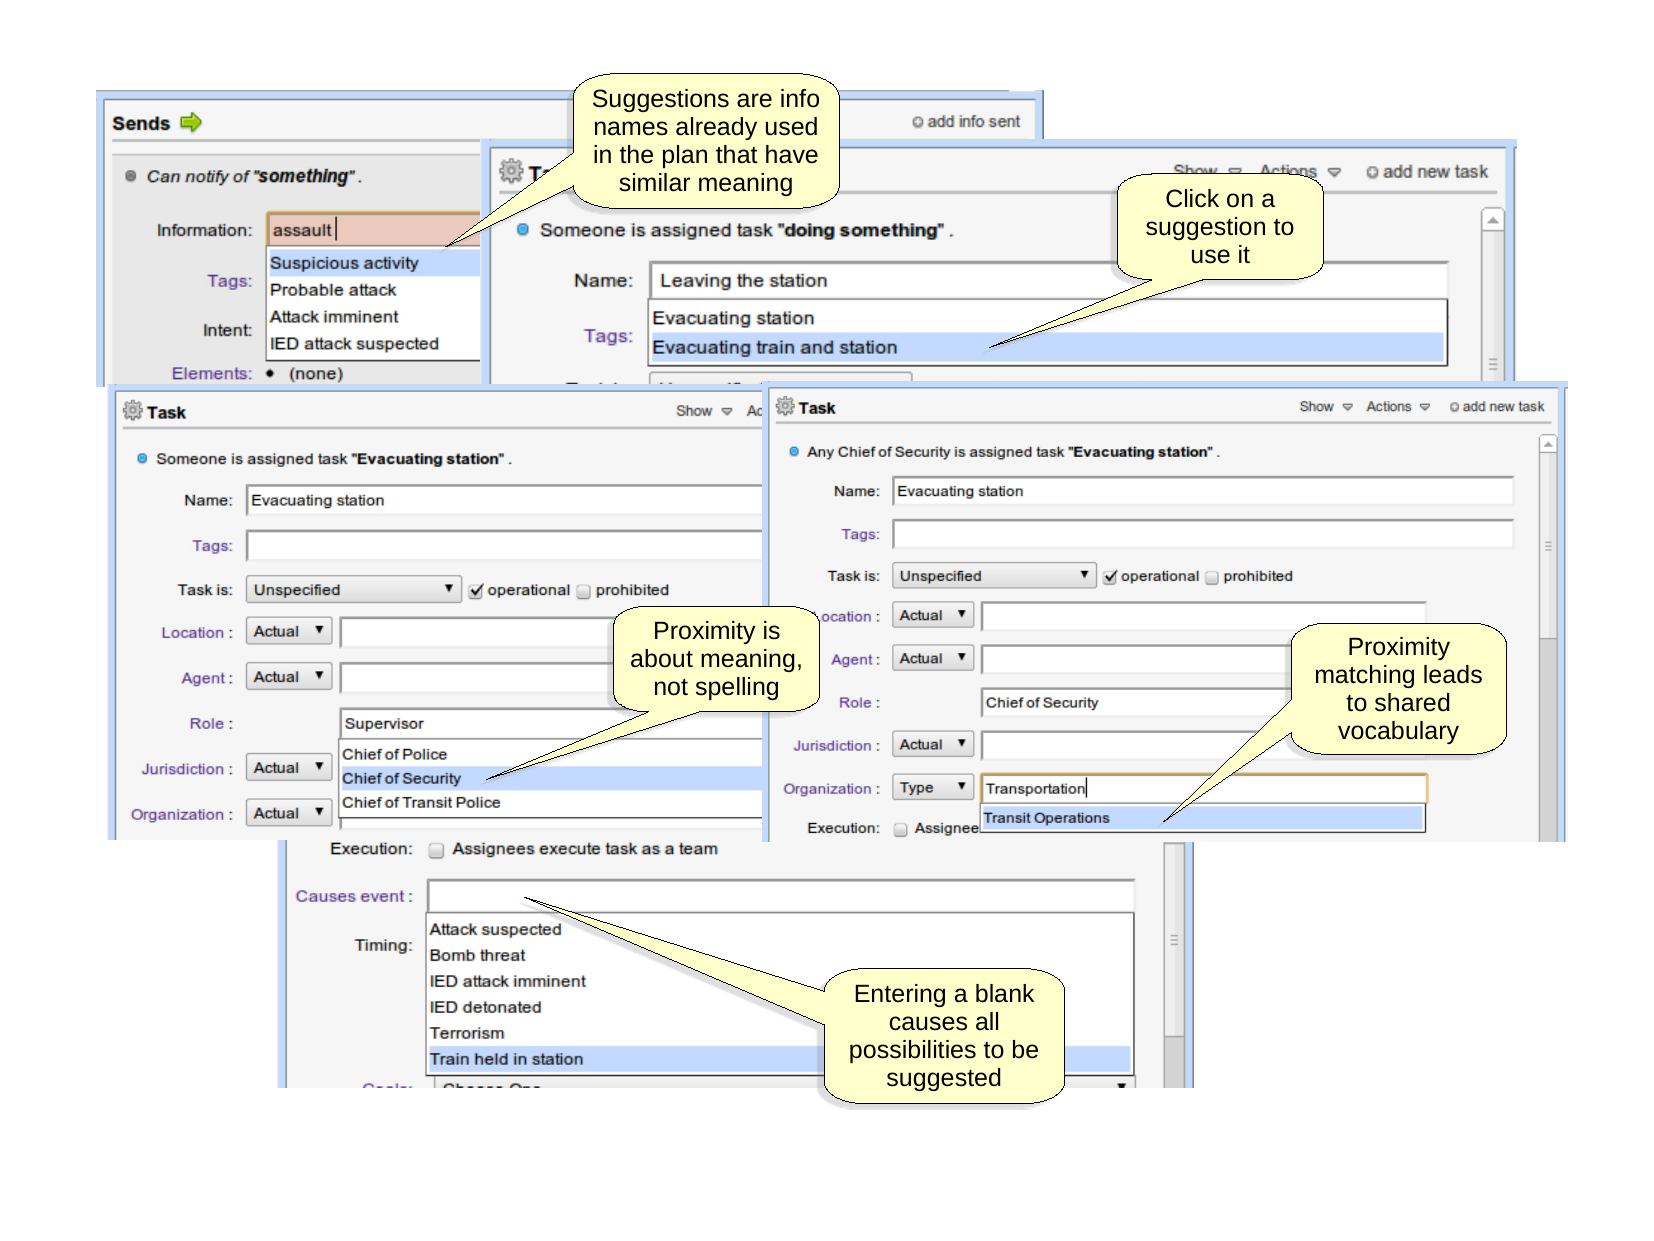

Suggestions are info names already used in the plan that have similar meaning
Click on a suggestion to use it
Proximity is about meaning, not spelling
Proximity matching leads to shared vocabulary
Entering a blank causes all possibilities to be suggested